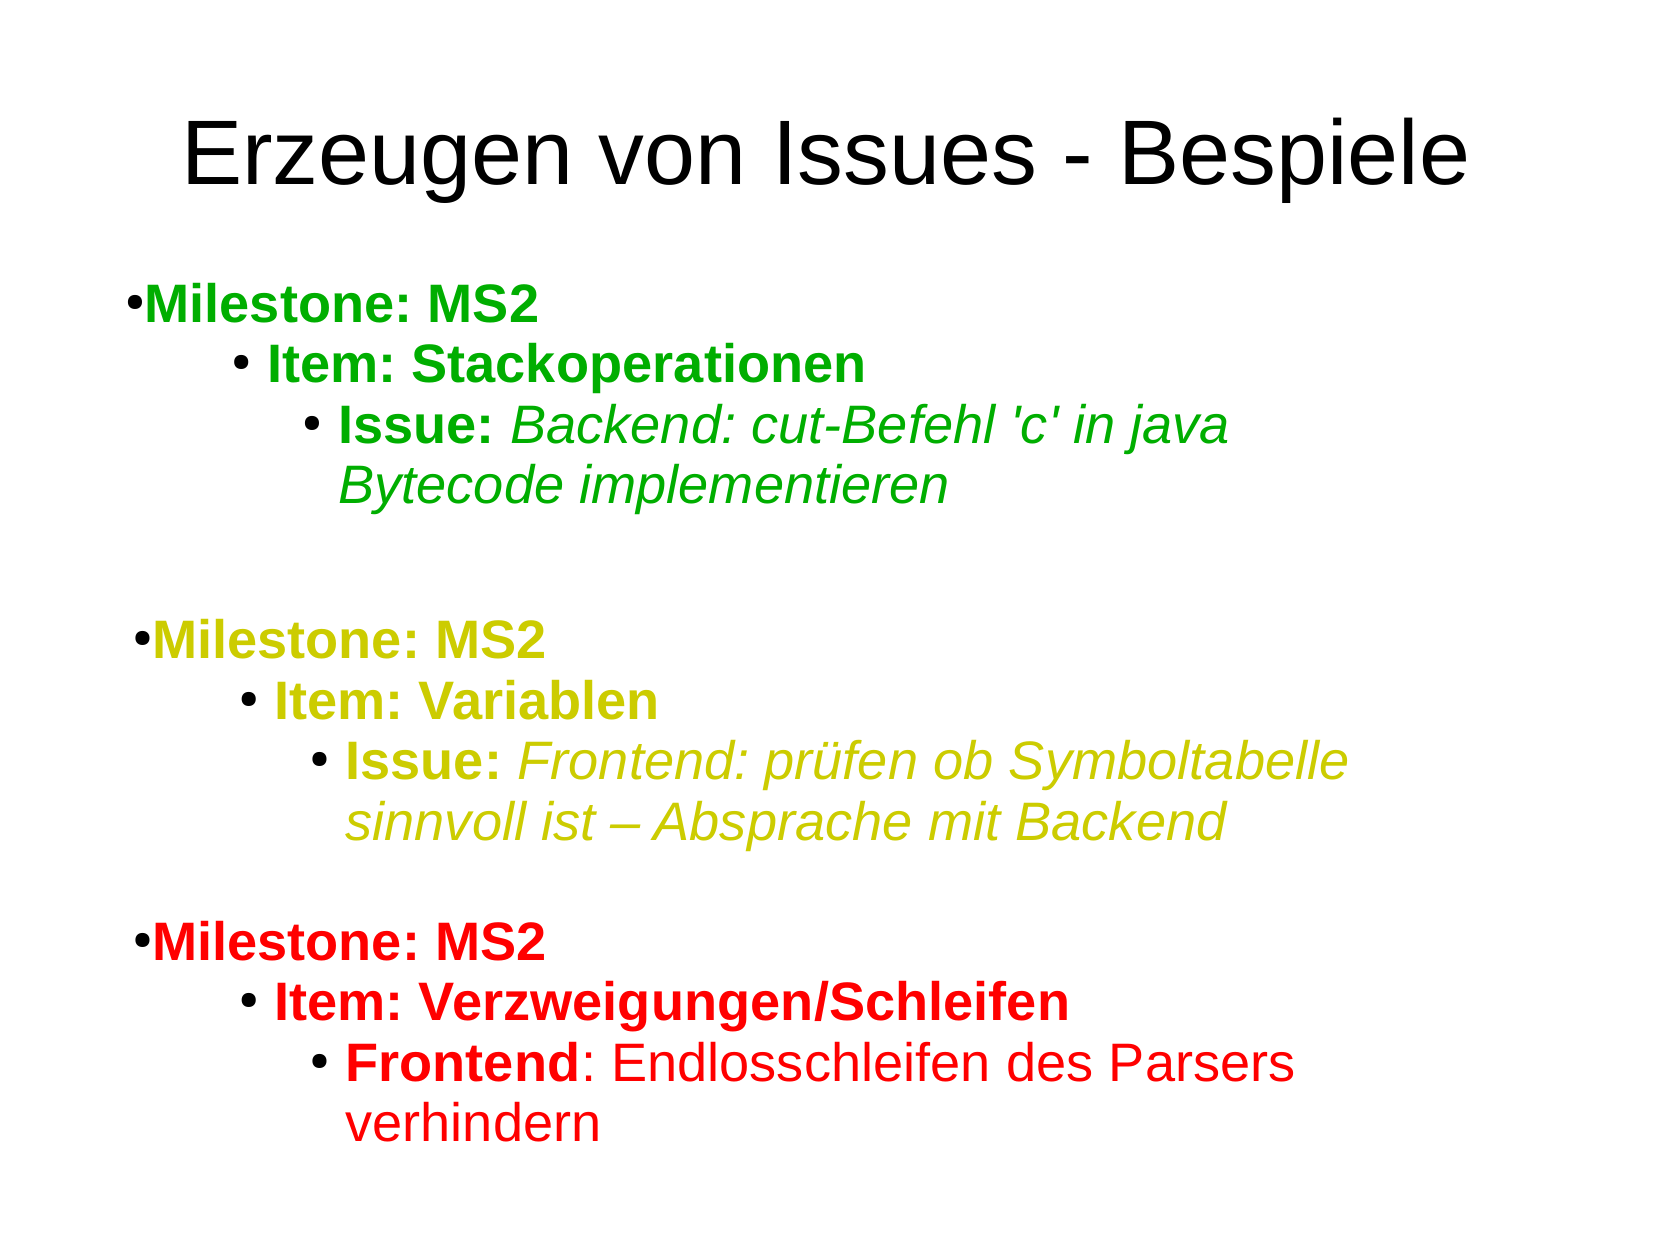

# Erzeugen von Issues - Bespiele
Milestone: MS2
Item: Stackoperationen
Issue: Backend: cut-Befehl 'c' in java Bytecode implementieren
Milestone: MS2
Item: Variablen
Issue: Frontend: prüfen ob Symboltabelle sinnvoll ist – Absprache mit Backend
Milestone: MS2
Item: Verzweigungen/Schleifen
Frontend: Endlosschleifen des Parsers verhindern